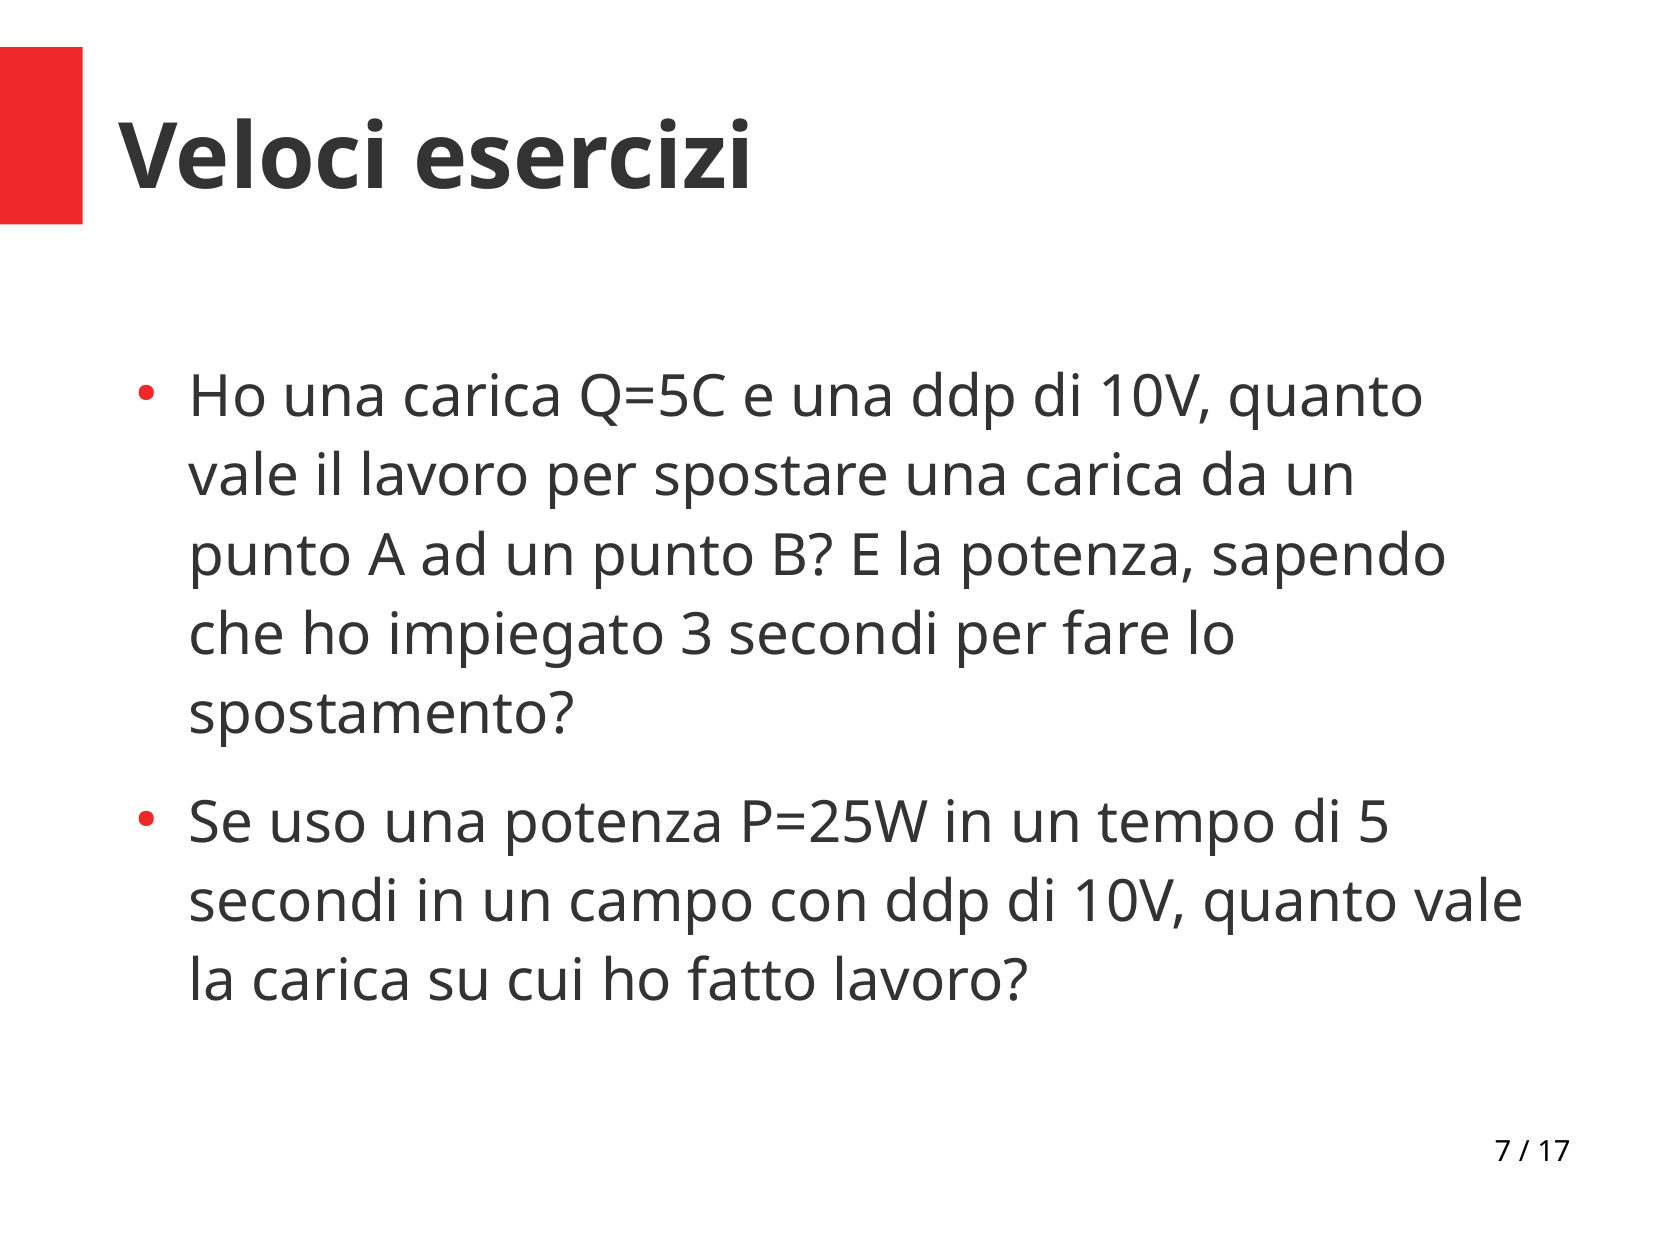

# Veloci esercizi
Ho una carica Q=5C e una ddp di 10V, quanto vale il lavoro per spostare una carica da un punto A ad un punto B? E la potenza, sapendo che ho impiegato 3 secondi per fare lo spostamento?
Se uso una potenza P=25W in un tempo di 5 secondi in un campo con ddp di 10V, quanto vale la carica su cui ho fatto lavoro?
7